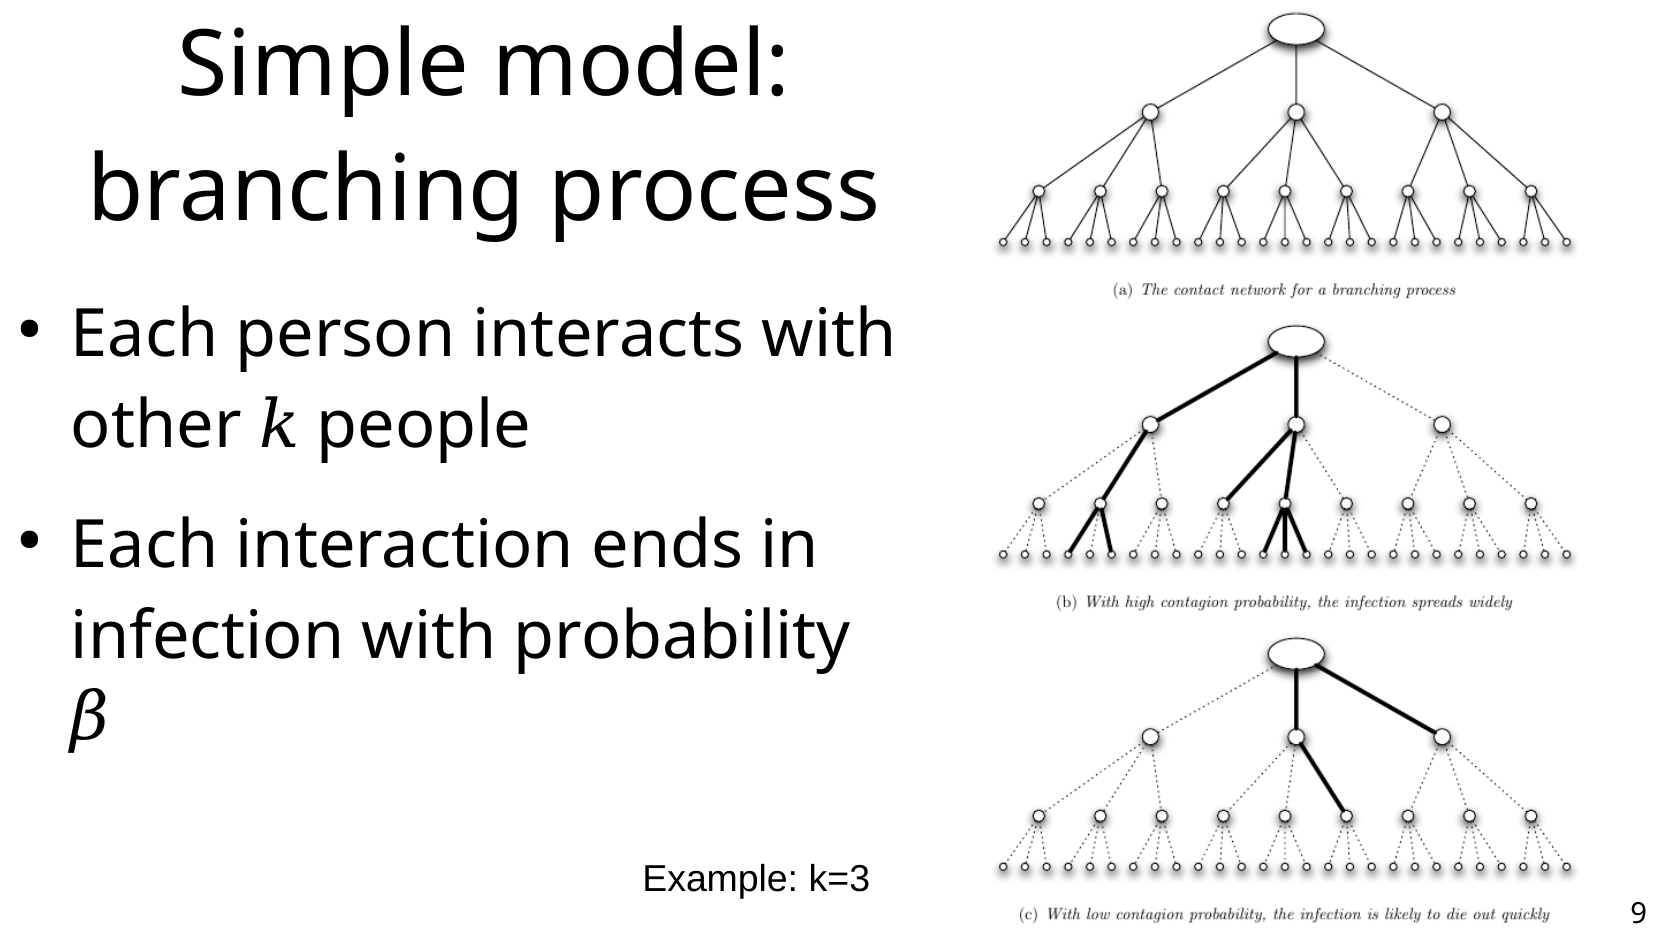

# Simple model: branching process
Each person interacts with other k people
Each interaction ends in infection with probability β
Example: k=3
9